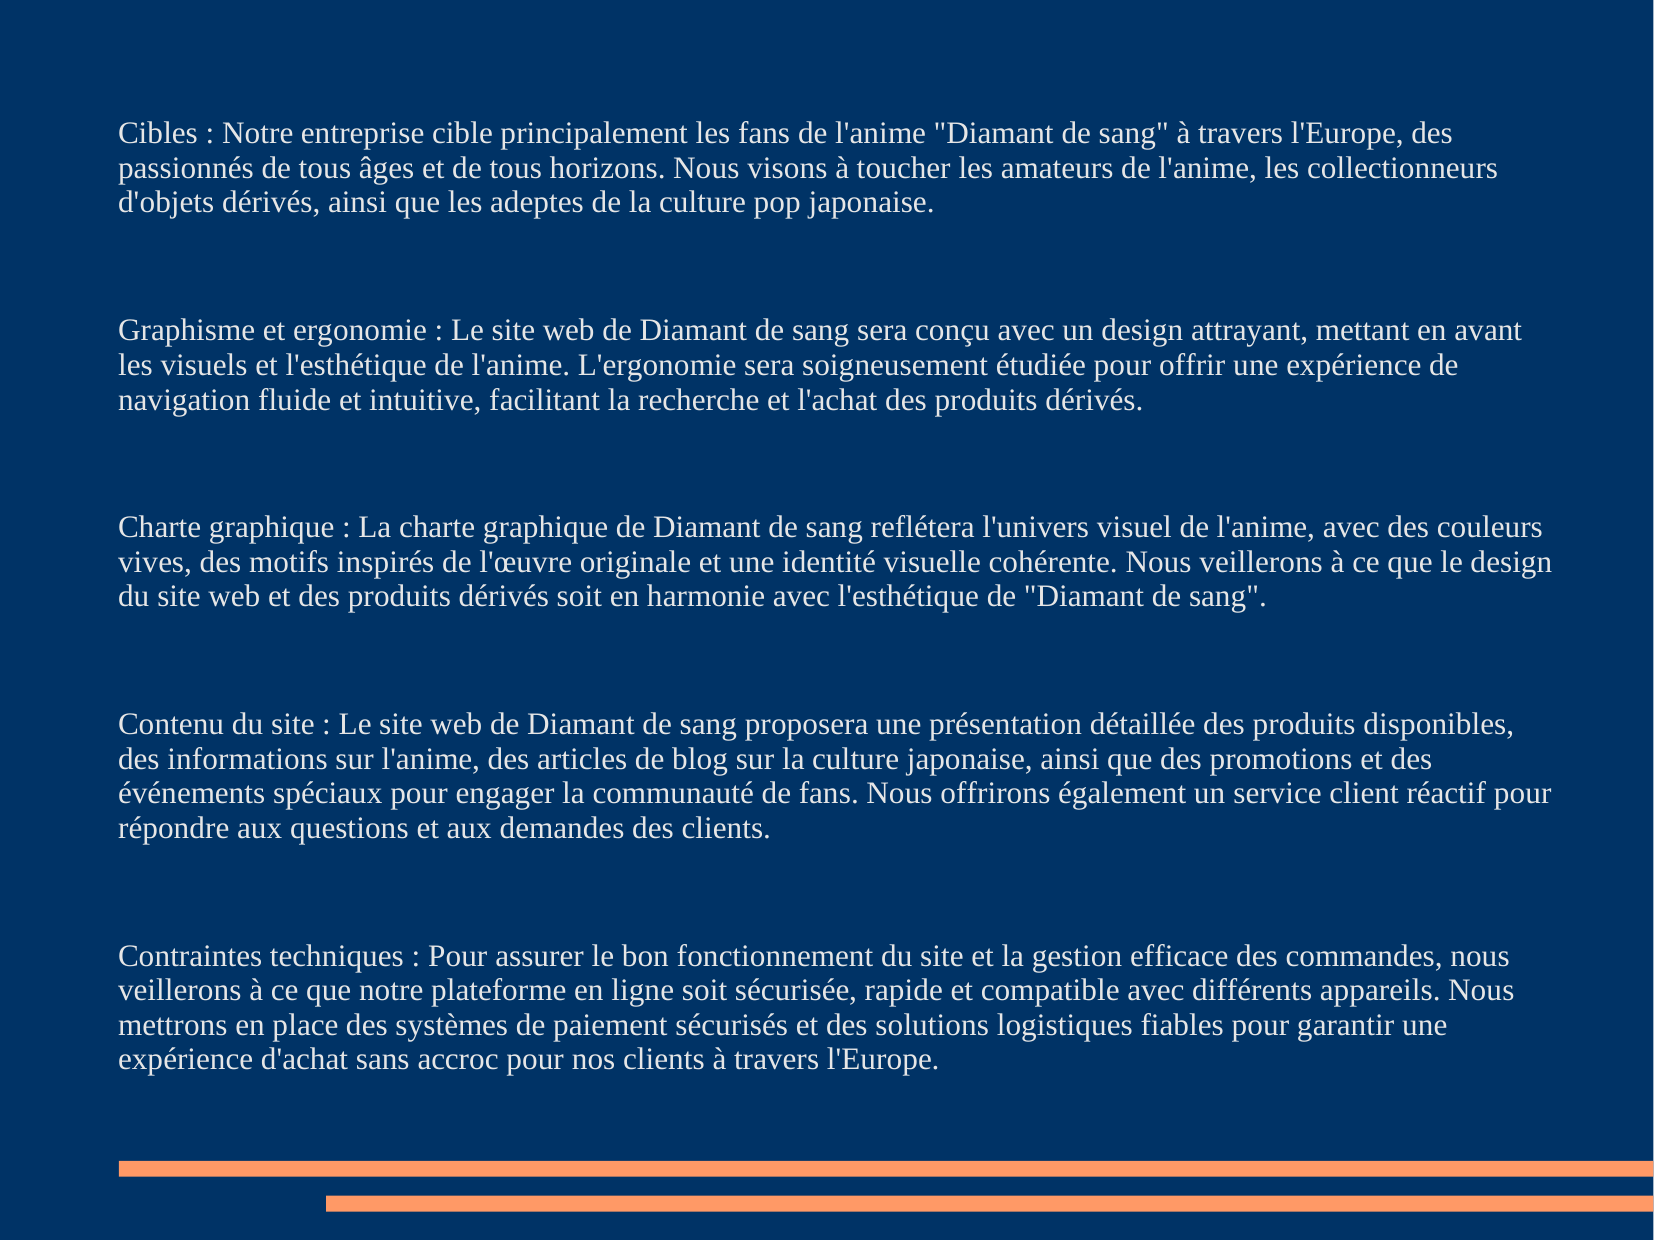

# Cibles : Notre entreprise cible principalement les fans de l'anime "Diamant de sang" à travers l'Europe, des passionnés de tous âges et de tous horizons. Nous visons à toucher les amateurs de l'anime, les collectionneurs d'objets dérivés, ainsi que les adeptes de la culture pop japonaise.
Graphisme et ergonomie : Le site web de Diamant de sang sera conçu avec un design attrayant, mettant en avant les visuels et l'esthétique de l'anime. L'ergonomie sera soigneusement étudiée pour offrir une expérience de navigation fluide et intuitive, facilitant la recherche et l'achat des produits dérivés.
Charte graphique : La charte graphique de Diamant de sang reflétera l'univers visuel de l'anime, avec des couleurs vives, des motifs inspirés de l'œuvre originale et une identité visuelle cohérente. Nous veillerons à ce que le design du site web et des produits dérivés soit en harmonie avec l'esthétique de "Diamant de sang".
Contenu du site : Le site web de Diamant de sang proposera une présentation détaillée des produits disponibles, des informations sur l'anime, des articles de blog sur la culture japonaise, ainsi que des promotions et des événements spéciaux pour engager la communauté de fans. Nous offrirons également un service client réactif pour répondre aux questions et aux demandes des clients.
Contraintes techniques : Pour assurer le bon fonctionnement du site et la gestion efficace des commandes, nous veillerons à ce que notre plateforme en ligne soit sécurisée, rapide et compatible avec différents appareils. Nous mettrons en place des systèmes de paiement sécurisés et des solutions logistiques fiables pour garantir une expérience d'achat sans accroc pour nos clients à travers l'Europe.